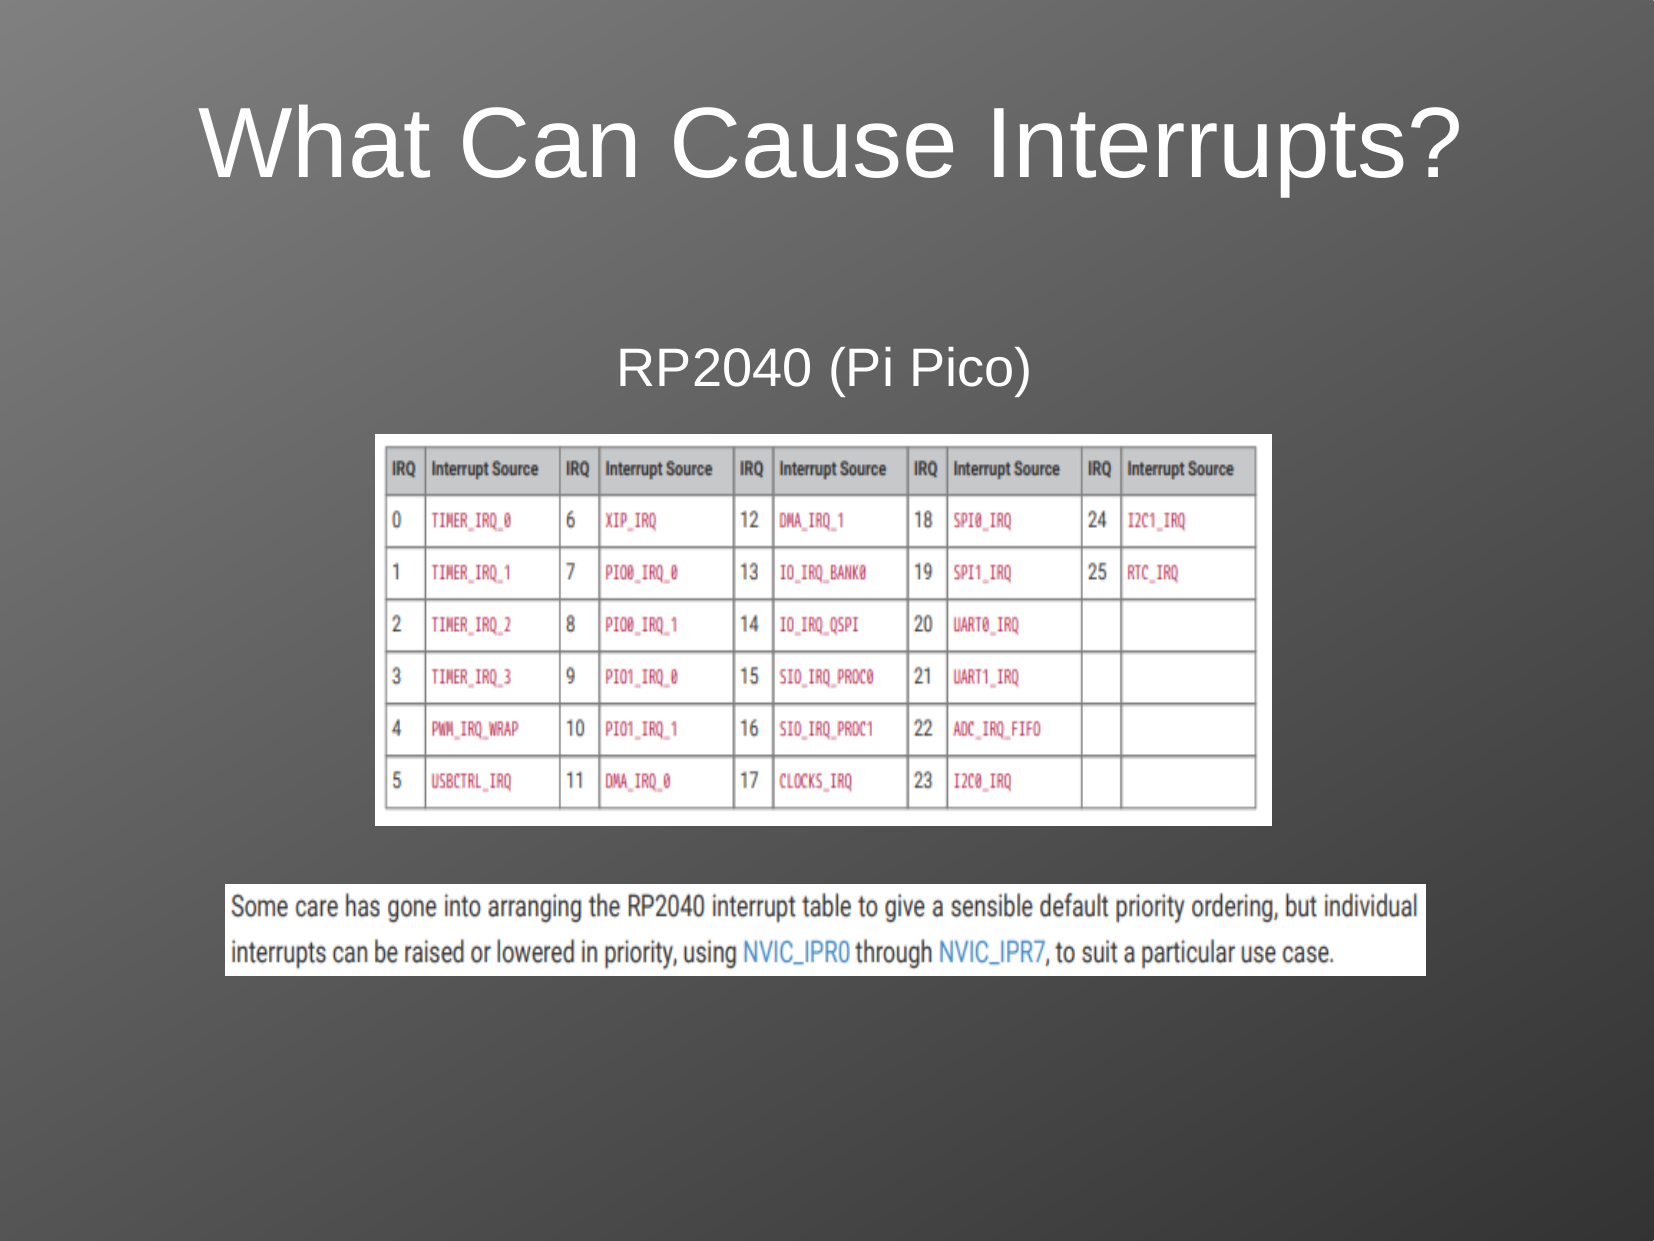

# What Can Cause Interrupts?
RP2040 (Pi Pico)